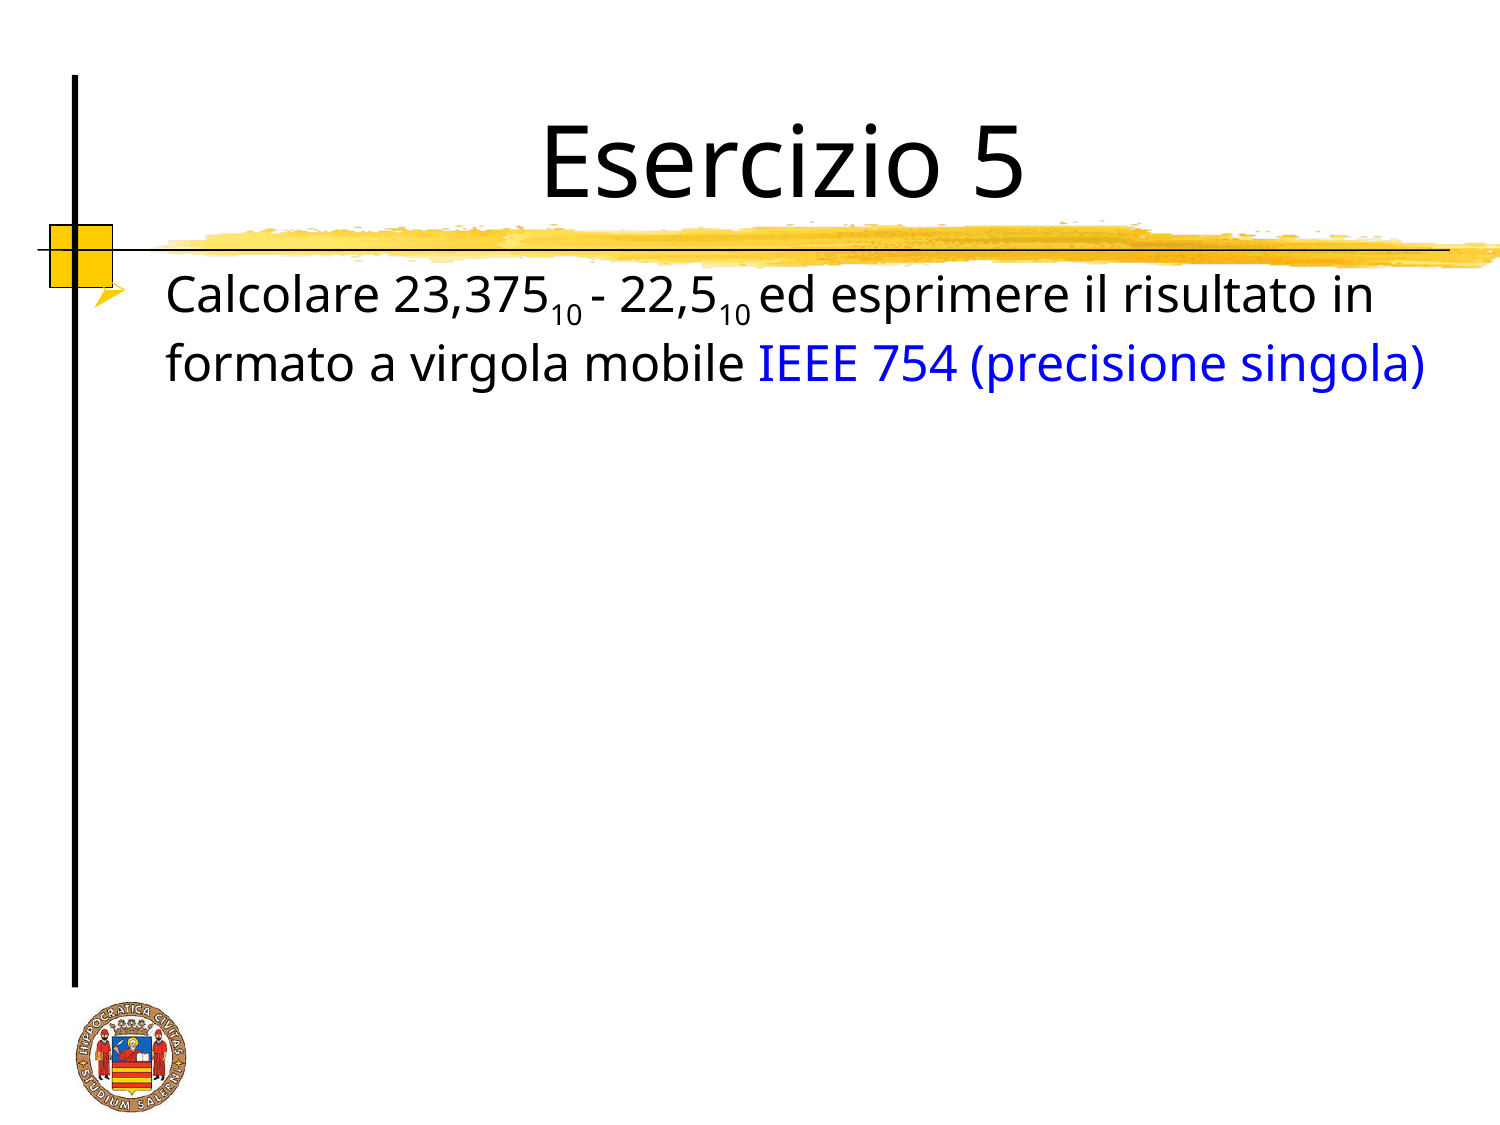

# Esercizio 5
Calcolare 23,37510 - 22,510 ed esprimere il risultato in formato a virgola mobile IEEE 754 (precisione singola)